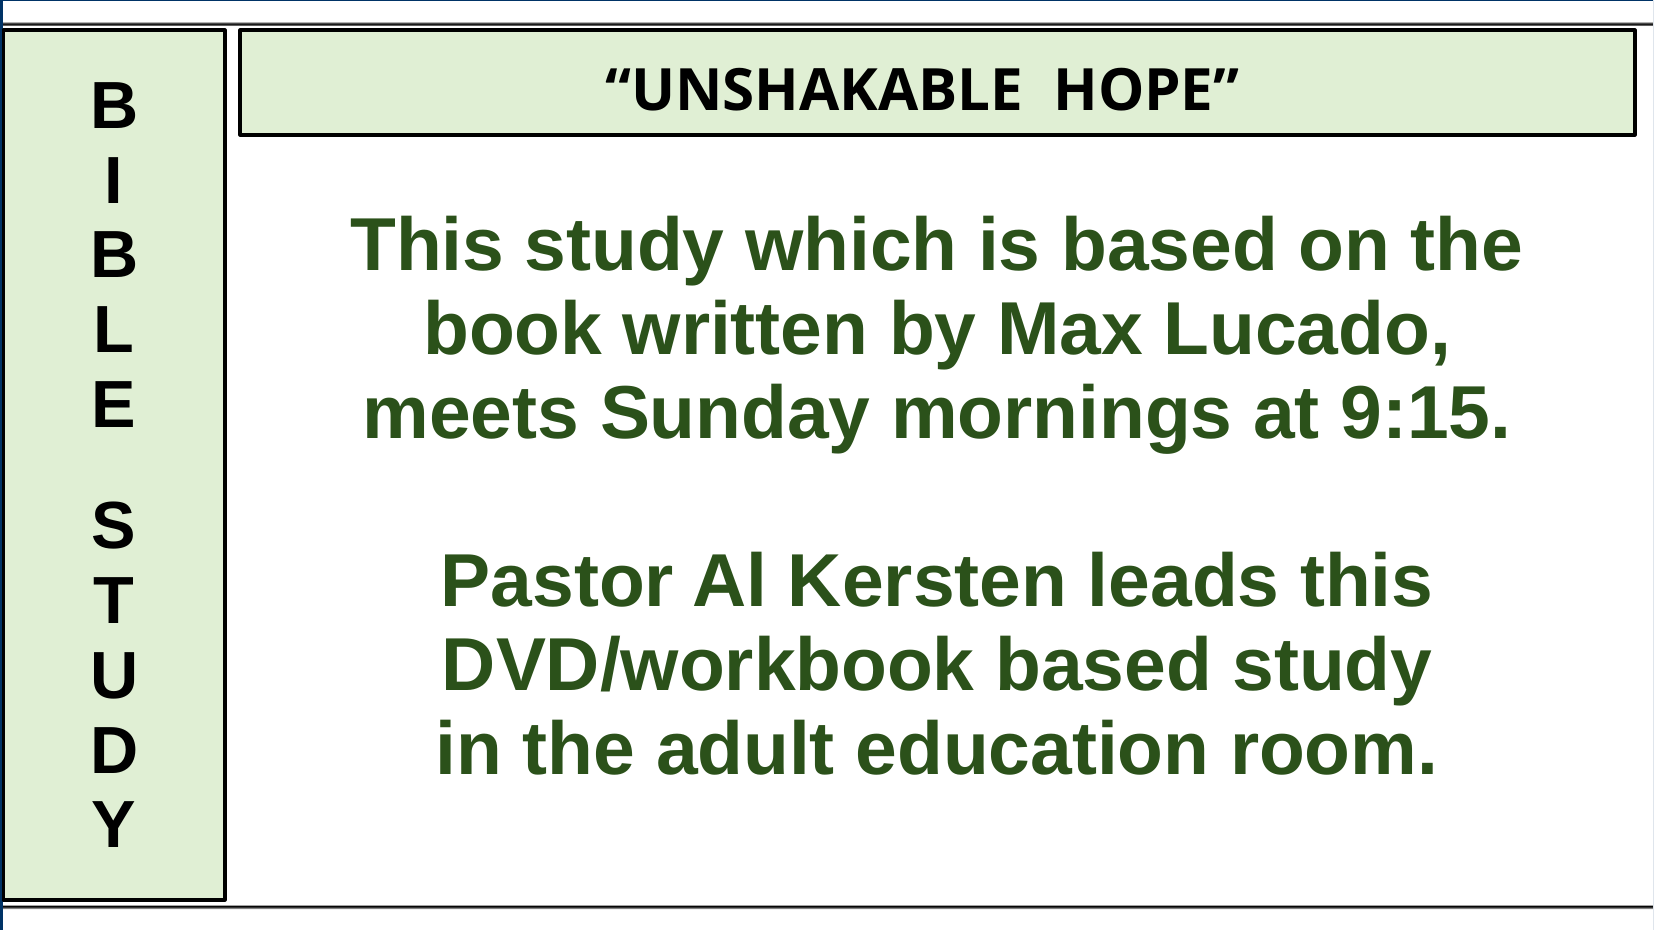

B
I
B
L
E
S
T
U
D
Y
“UNSHAKABLE HOPE”
This study which is based on the book written by Max Lucado, meets Sunday mornings at 9:15.
Pastor Al Kersten leads this
DVD/workbook based study
in the adult education room.